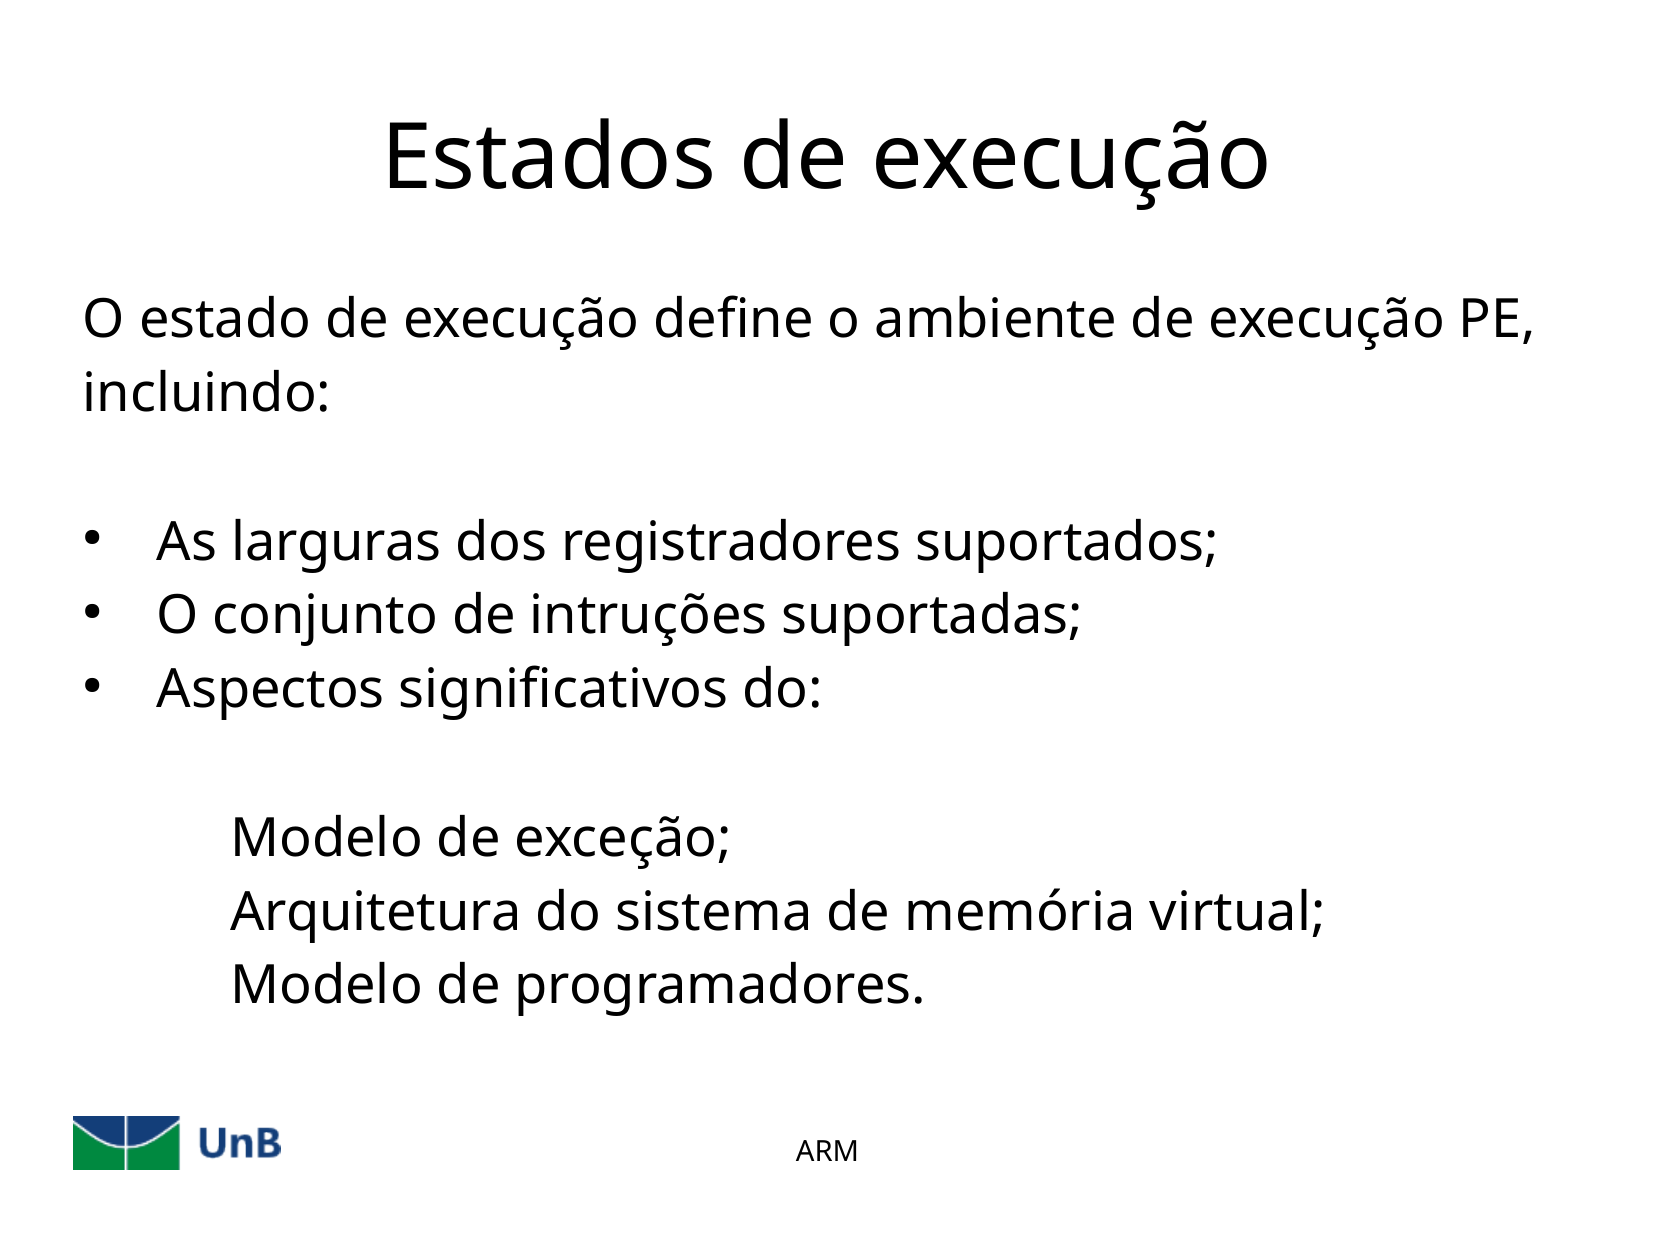

# Estados de execução
O estado de execução define o ambiente de execução PE, incluindo:
	As larguras dos registradores suportados;
	O conjunto de intruções suportadas;
	Aspectos significativos do:
		Modelo de exceção;
		Arquitetura do sistema de memória virtual;
		Modelo de programadores.
ARM